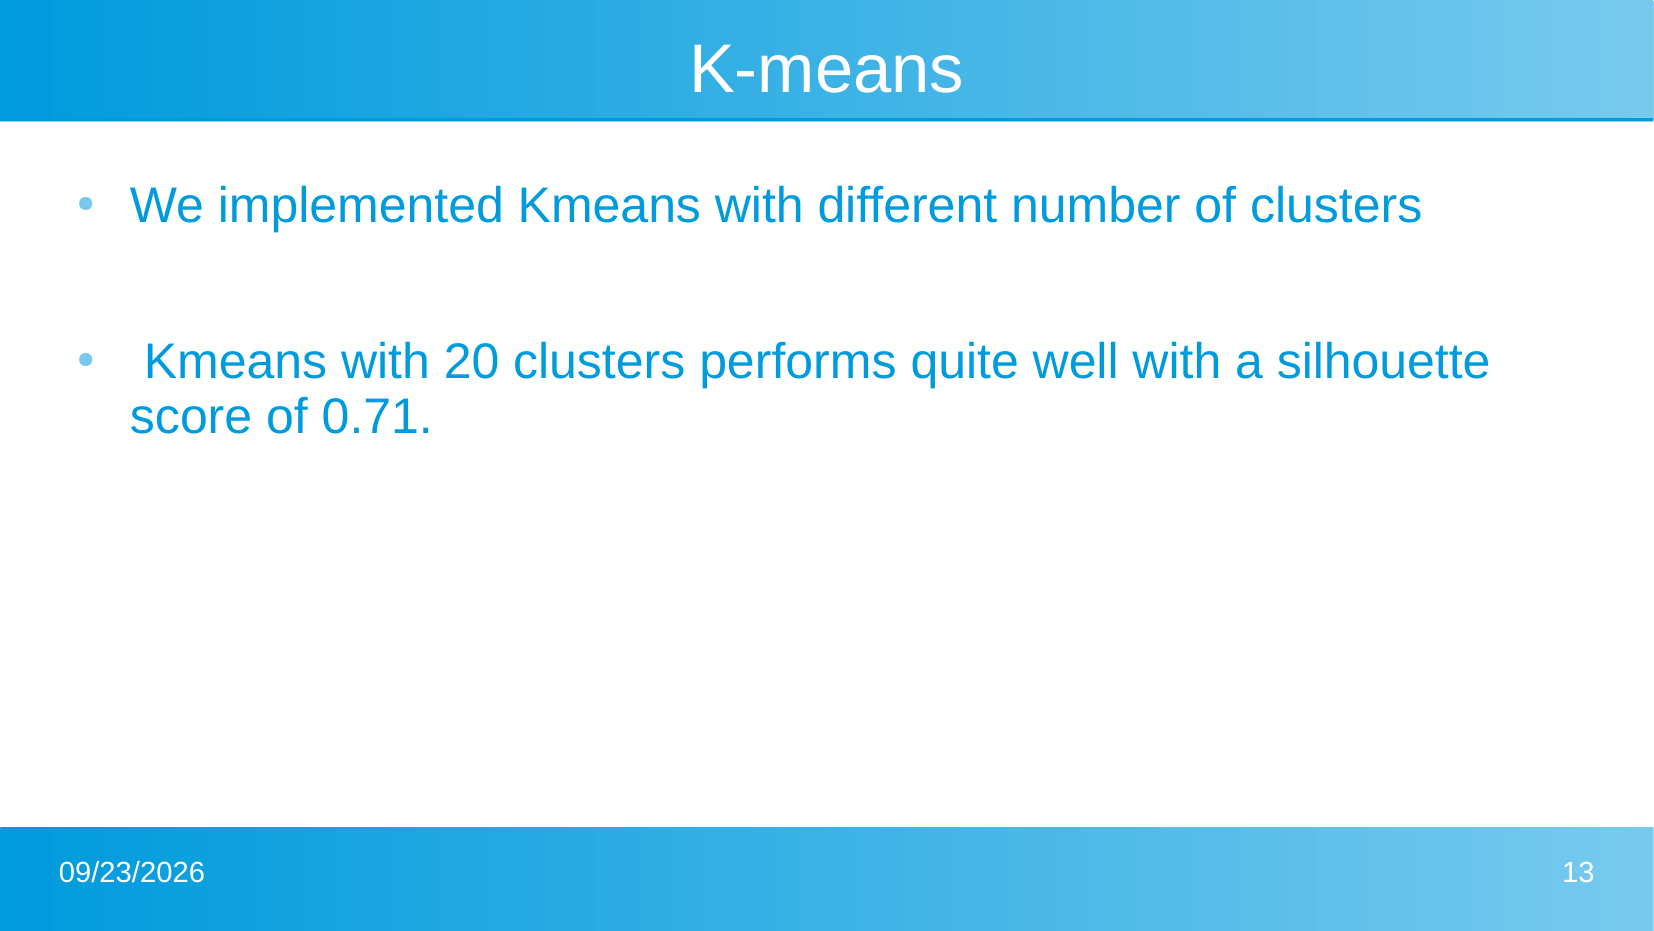

# K-means
We implemented Kmeans with different number of clusters
 Kmeans with 20 clusters performs quite well with a silhouette score of 0.71.
13